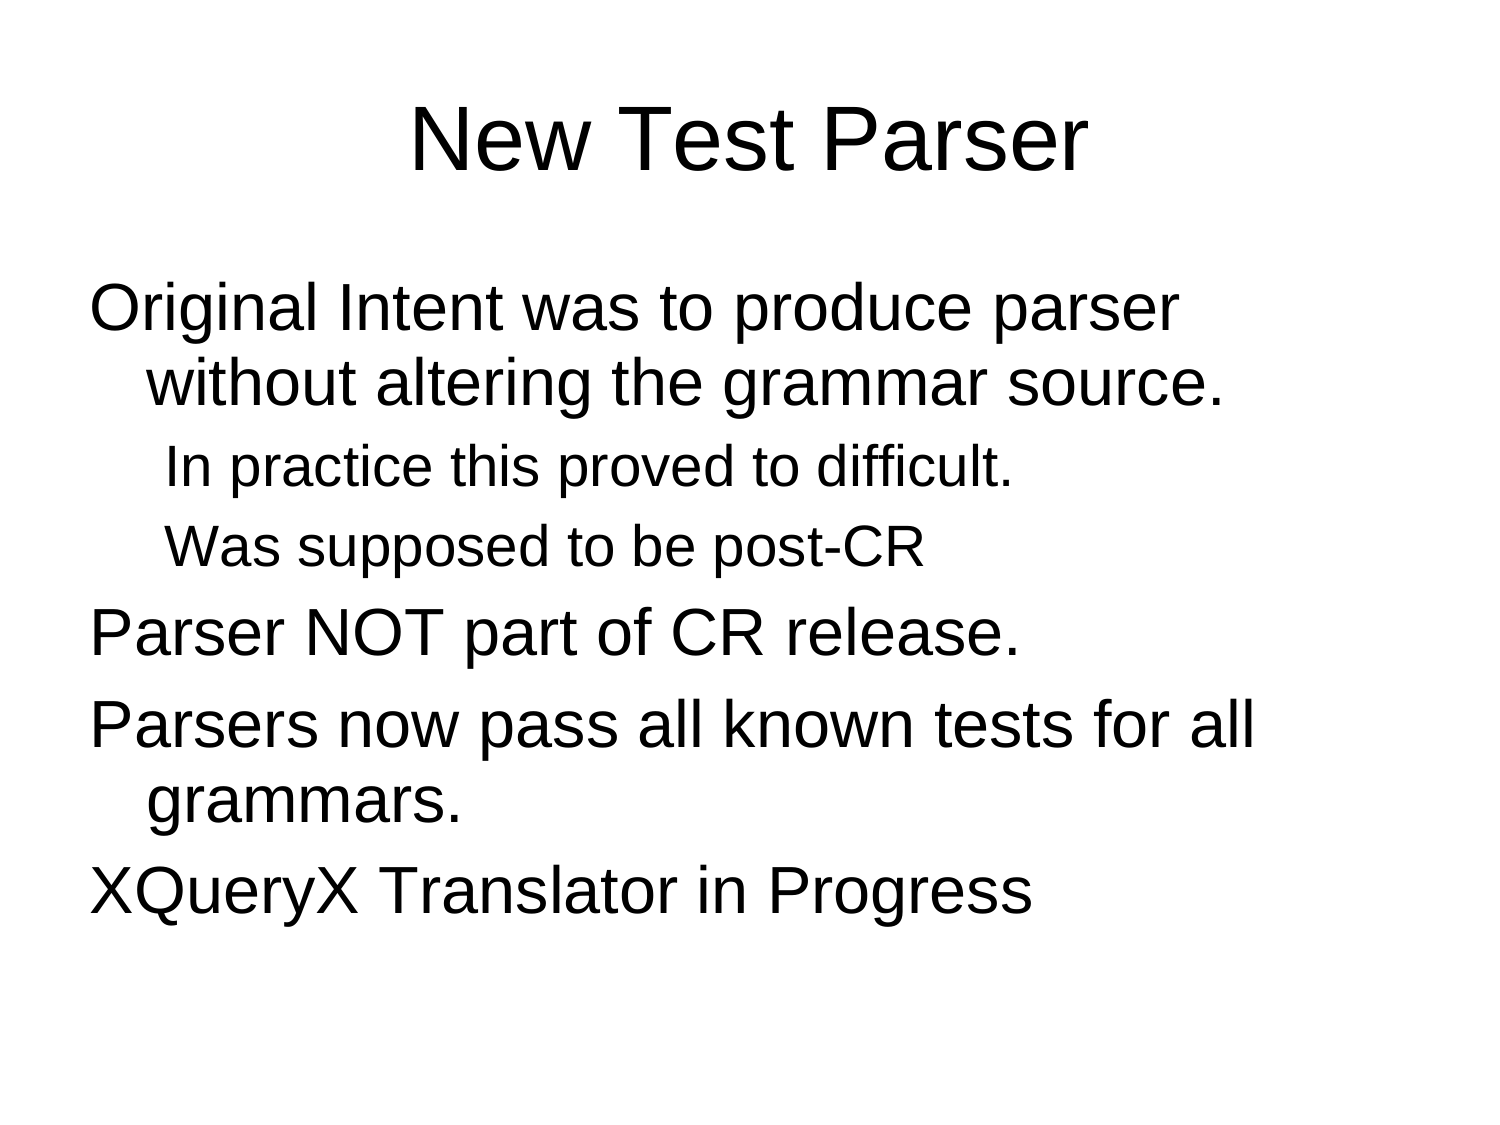

# New Test Parser
Original Intent was to produce parser without altering the grammar source.
In practice this proved to difficult.
Was supposed to be post-CR
Parser NOT part of CR release.
Parsers now pass all known tests for all grammars.
XQueryX Translator in Progress